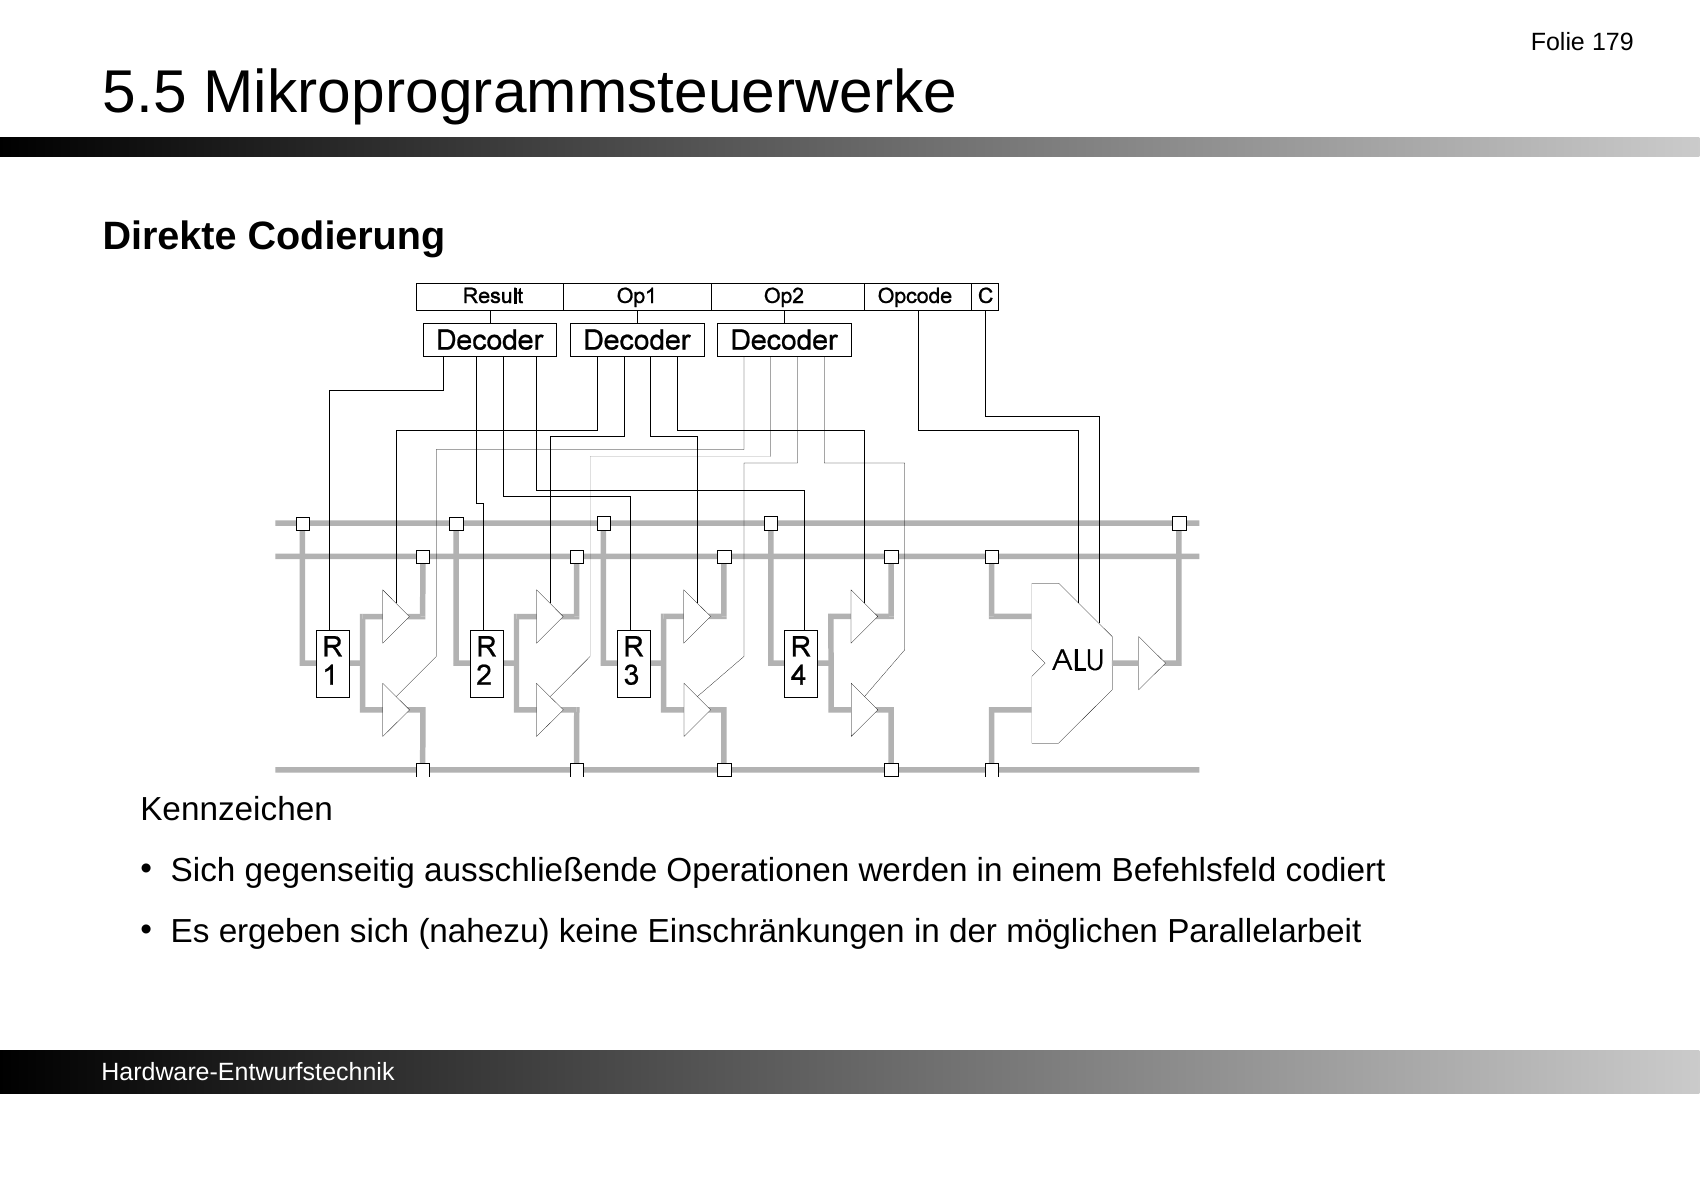

# 5.5 Mikroprogrammsteuerwerke
Direkte Codierung
Kennzeichen
Sich gegenseitig ausschließende Operationen werden in einem Befehlsfeld codiert
Es ergeben sich (nahezu) keine Einschränkungen in der möglichen Parallelarbeit